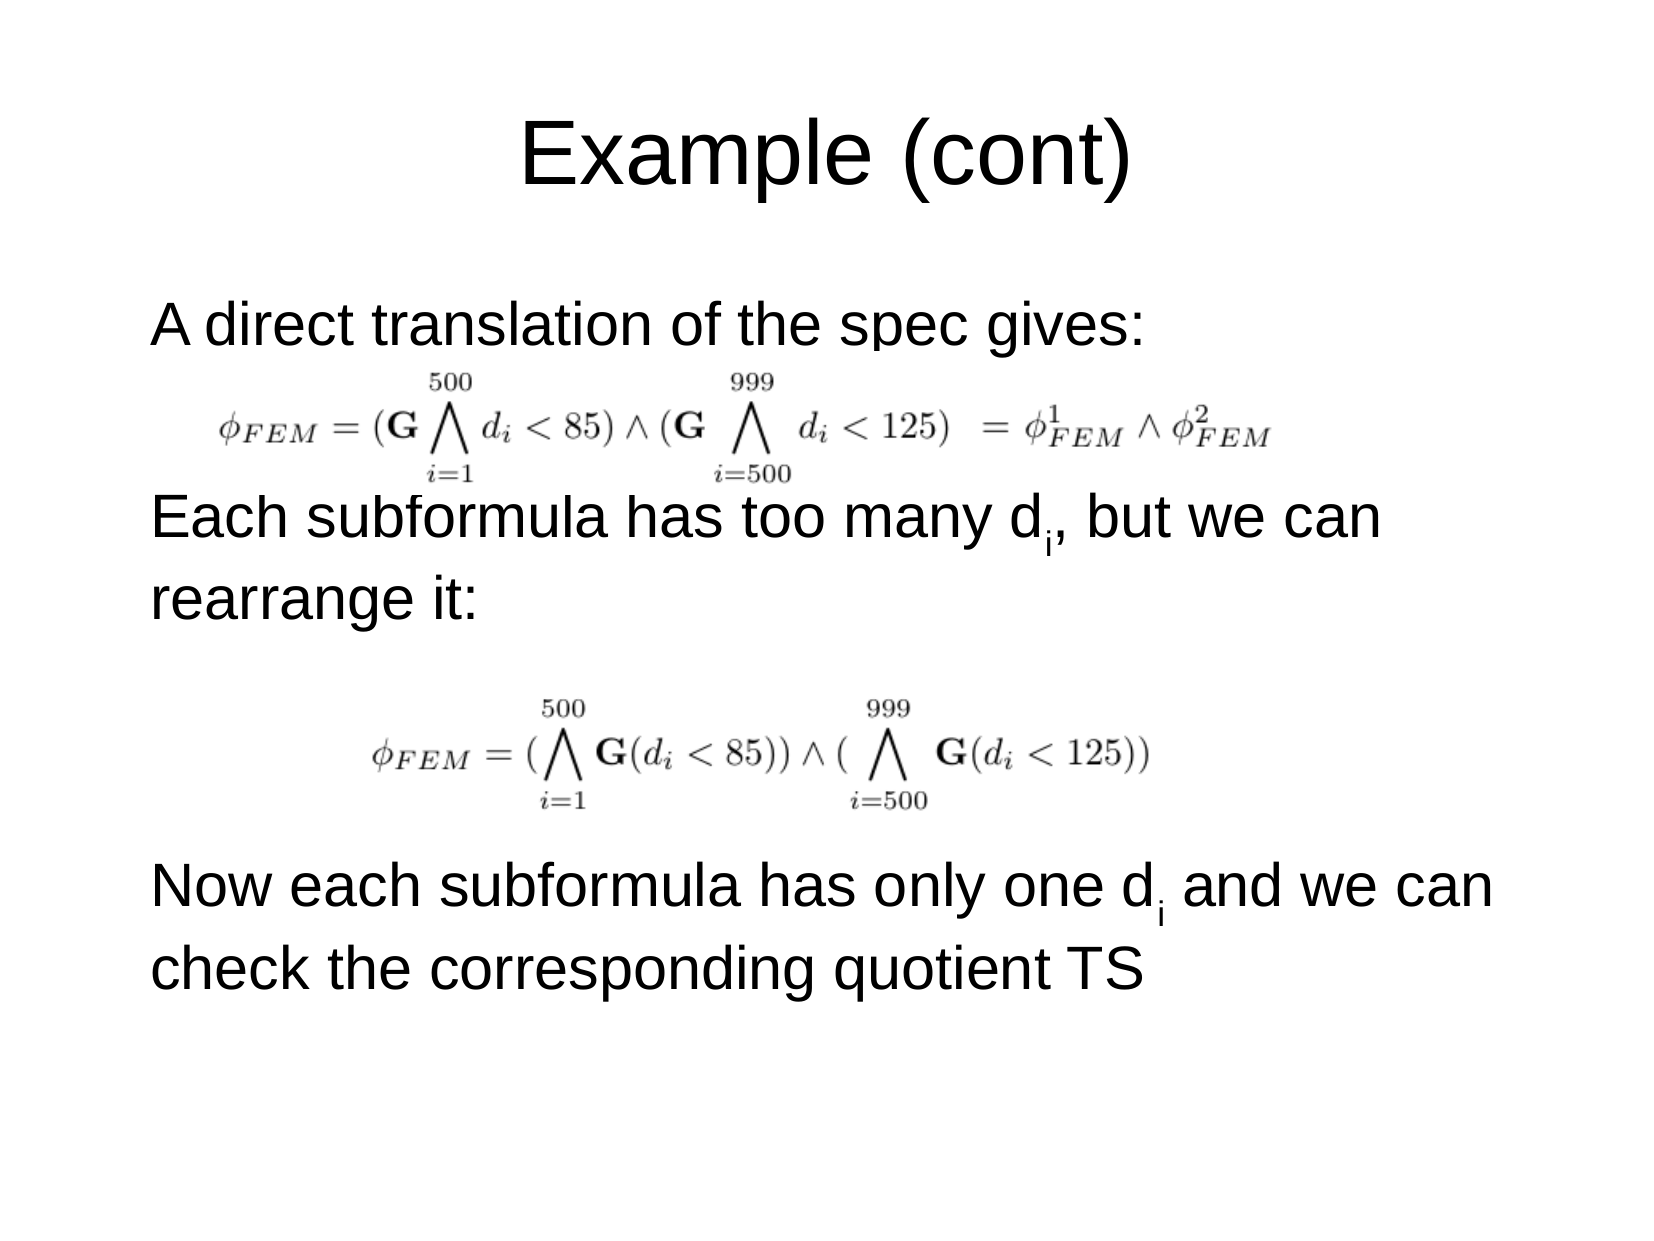

# Example (cont)
A direct translation of the spec gives:
Each subformula has too many di, but we can rearrange it:
Now each subformula has only one di and we can check the corresponding quotient TS